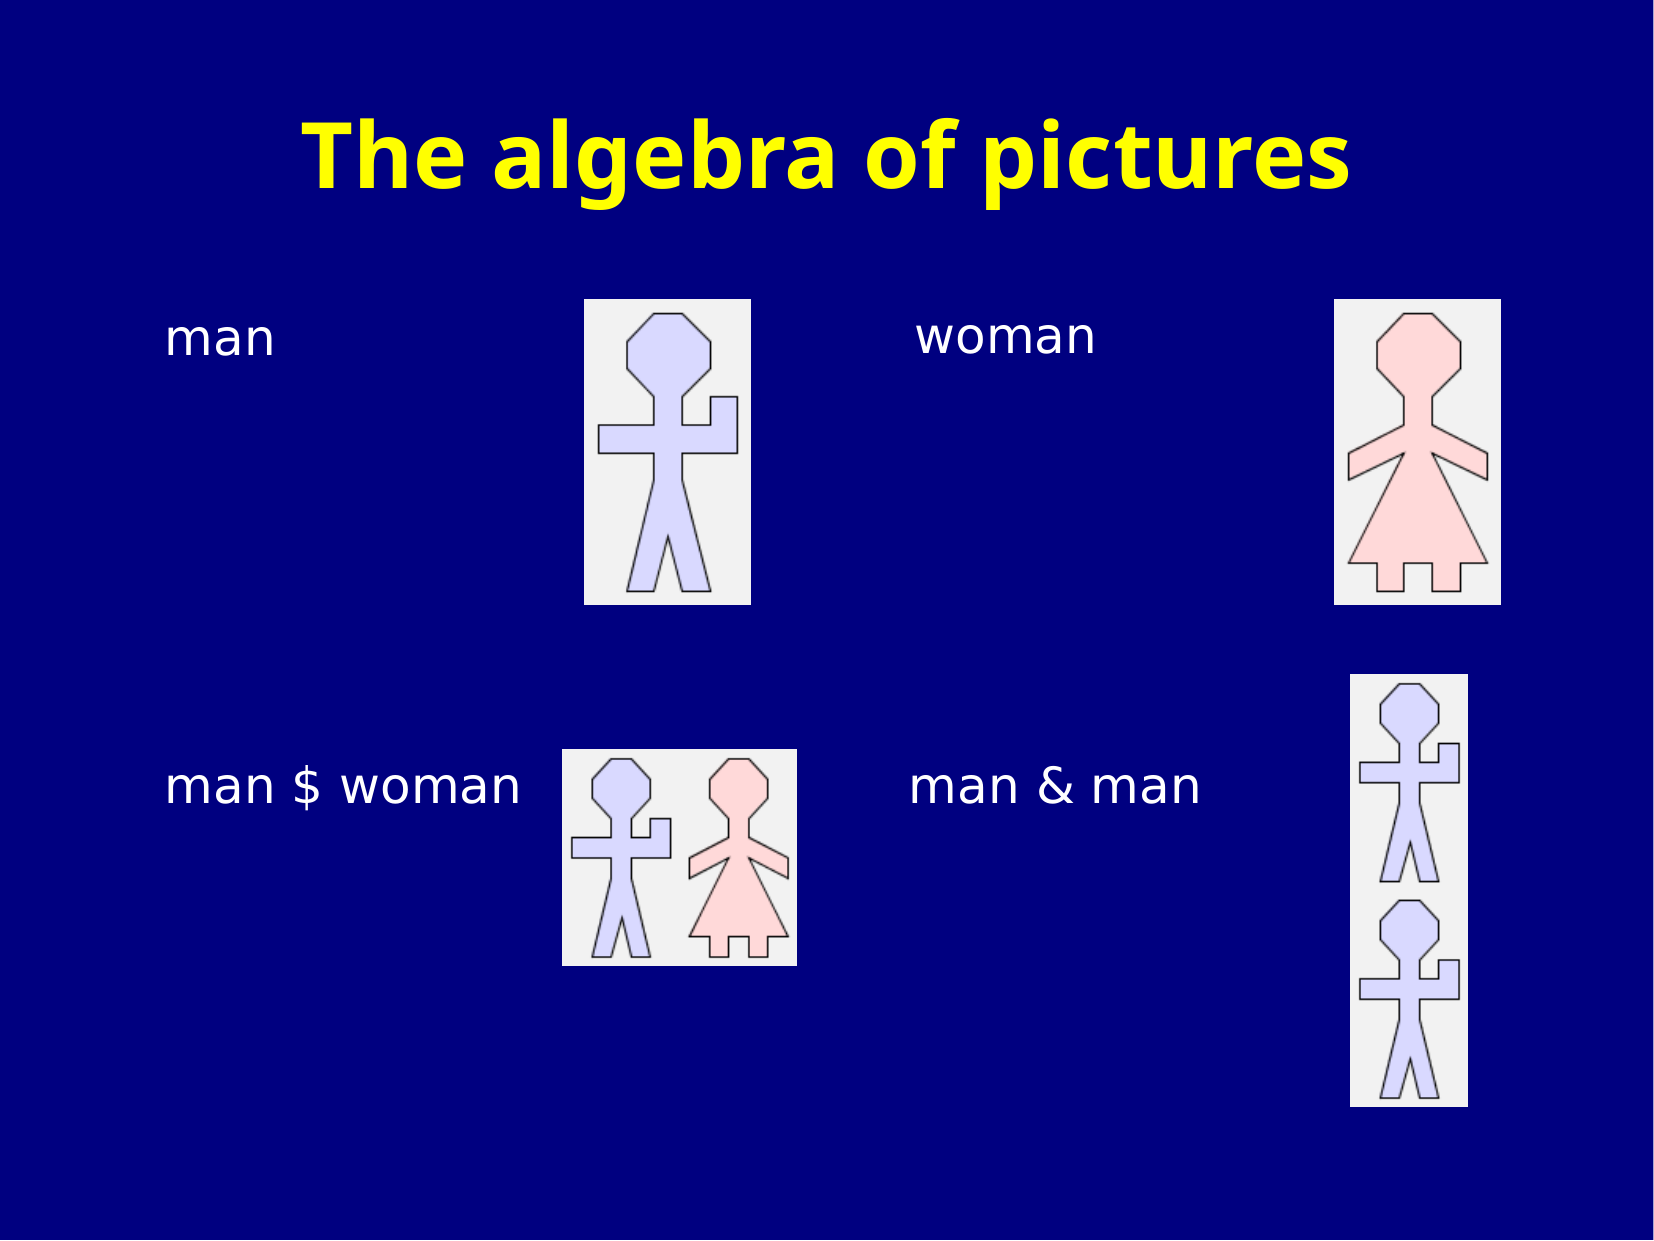

# The algebra of pictures
woman
man
man $ woman
man & man